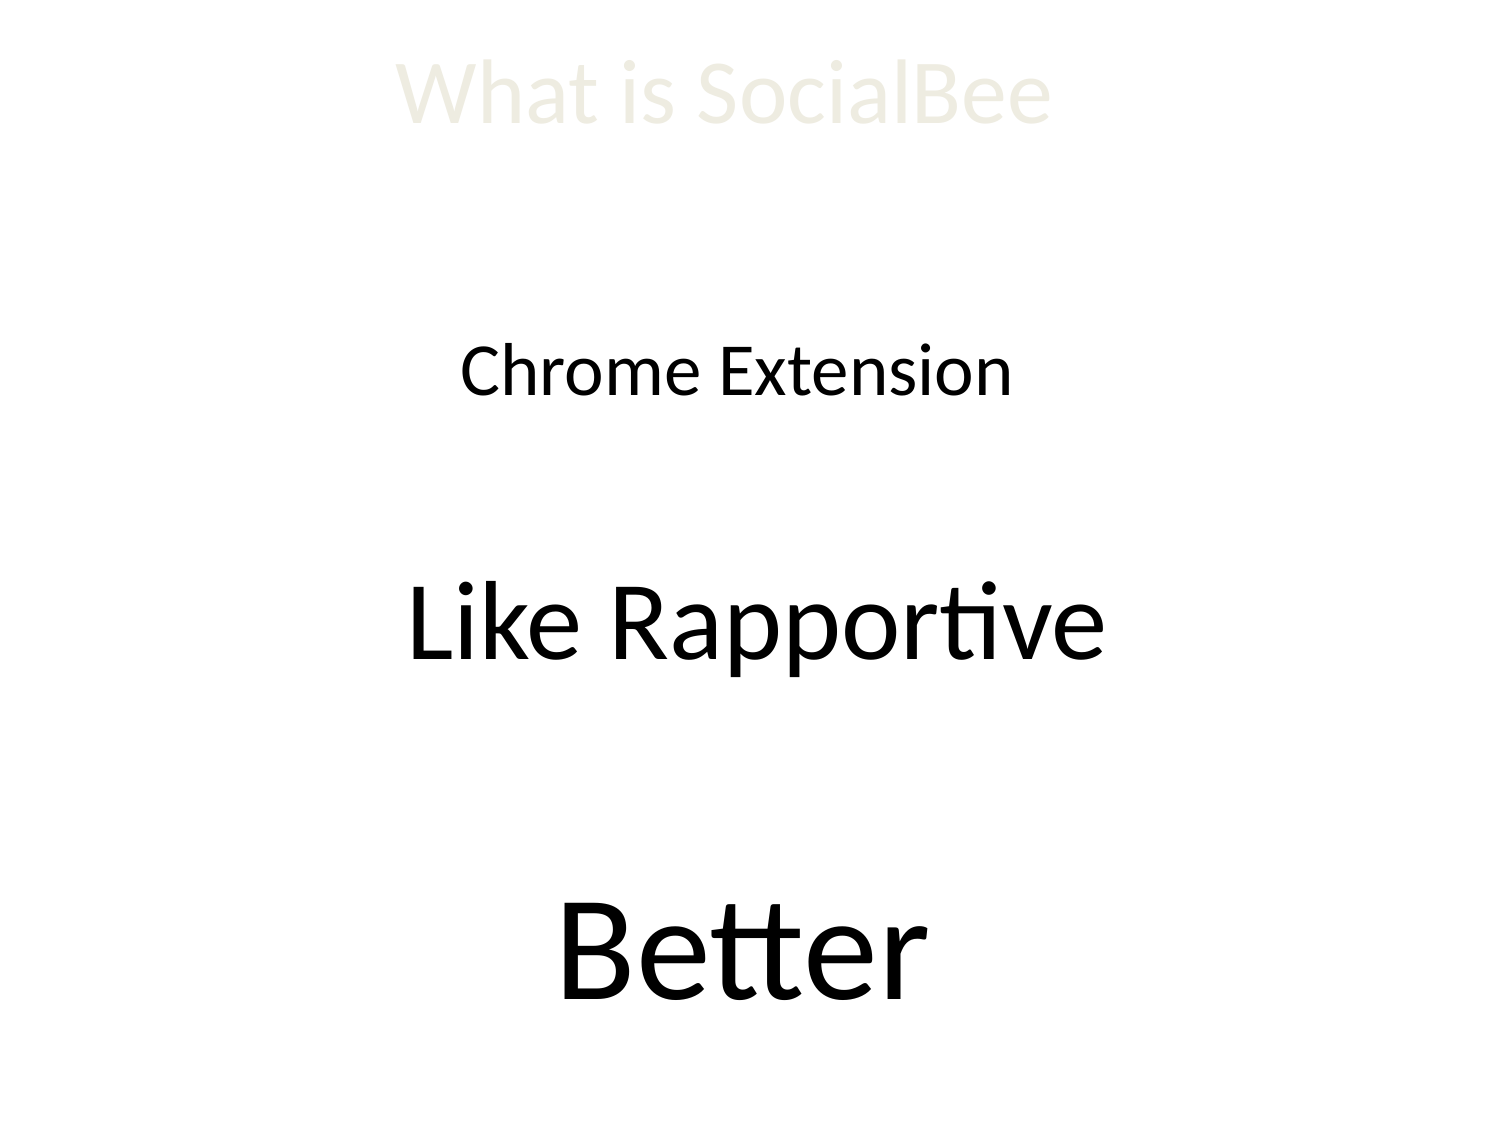

What is SocialBee
Chrome Extension
Like Rapportive
Better